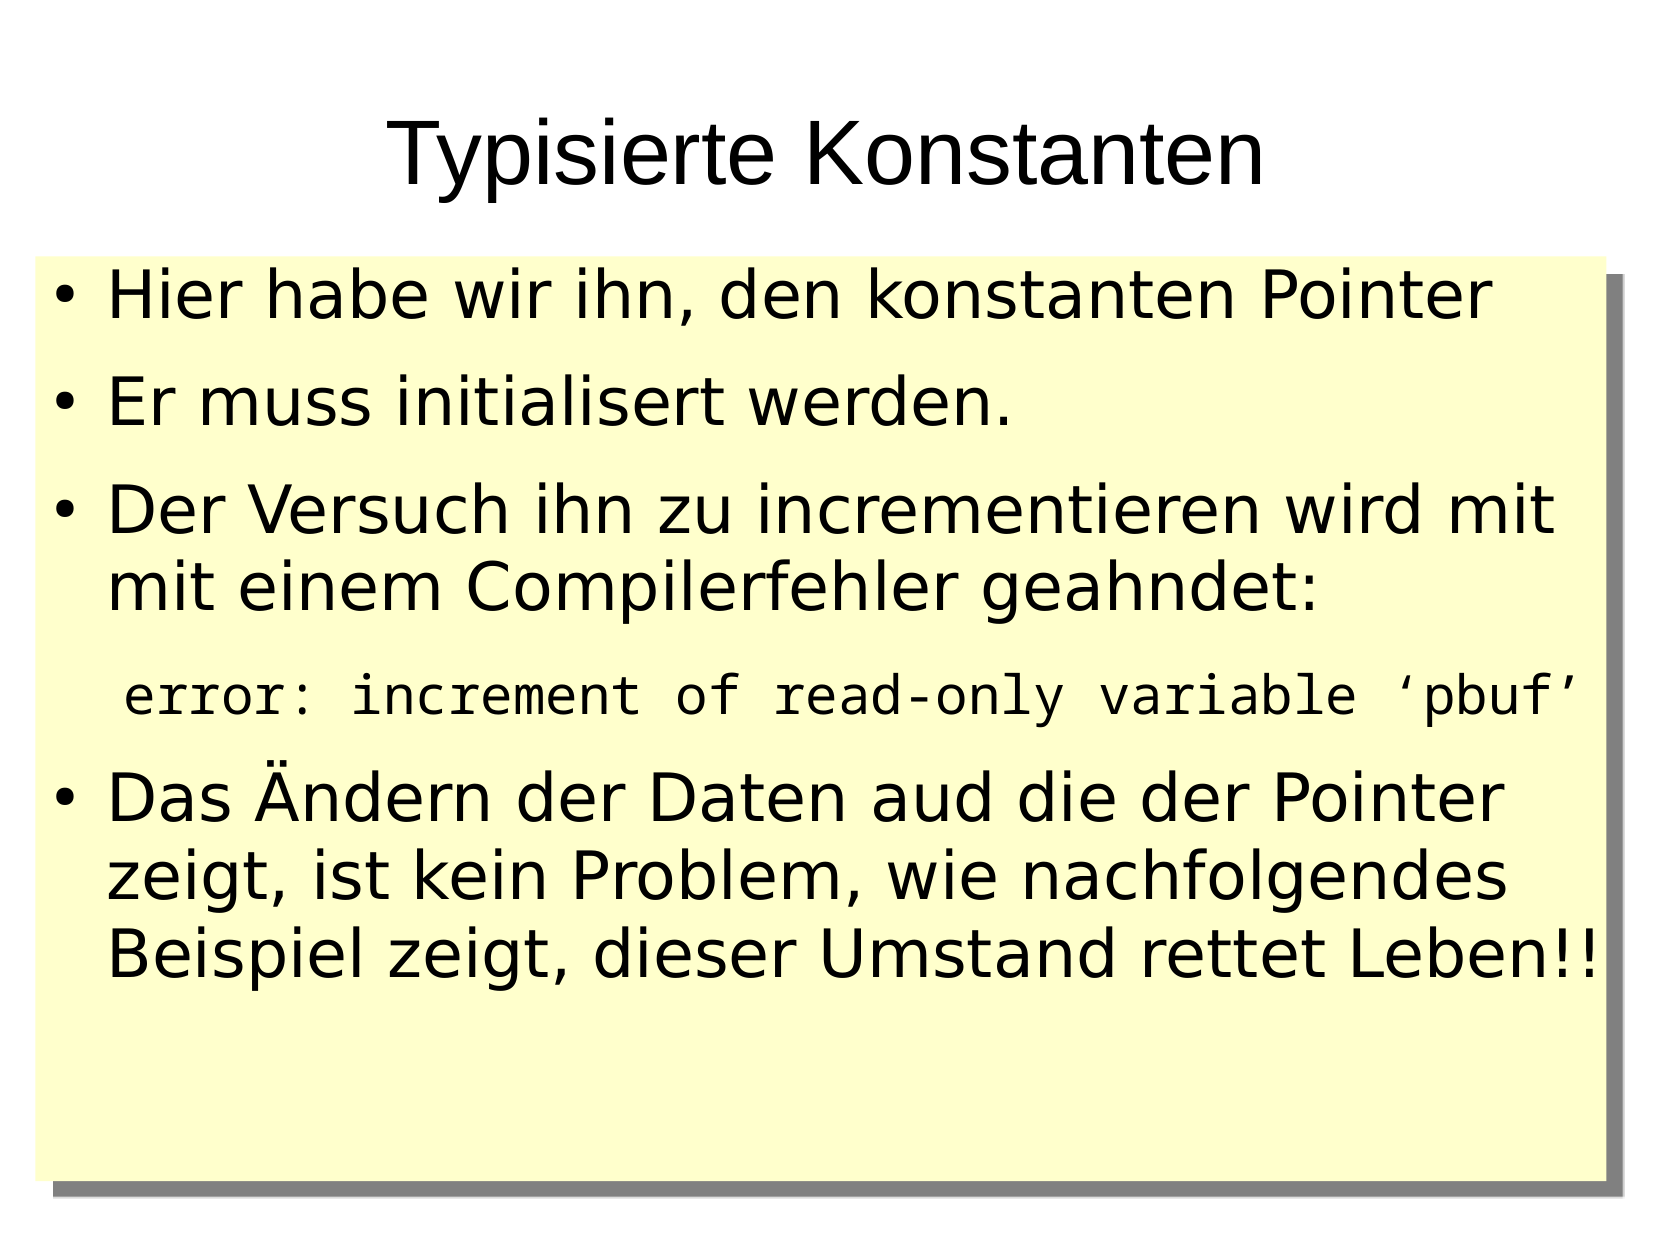

# Typisierte Konstanten
Hier habe wir ihn, den konstanten Pointer
Er muss initialisert werden.
Der Versuch ihn zu incrementieren wird mit mit einem Compilerfehler geahndet:
 error: increment of read-only variable ‘pbuf’
Das Ändern der Daten aud die der Pointer zeigt, ist kein Problem, wie nachfolgendes Beispiel zeigt, dieser Umstand rettet Leben!!
25